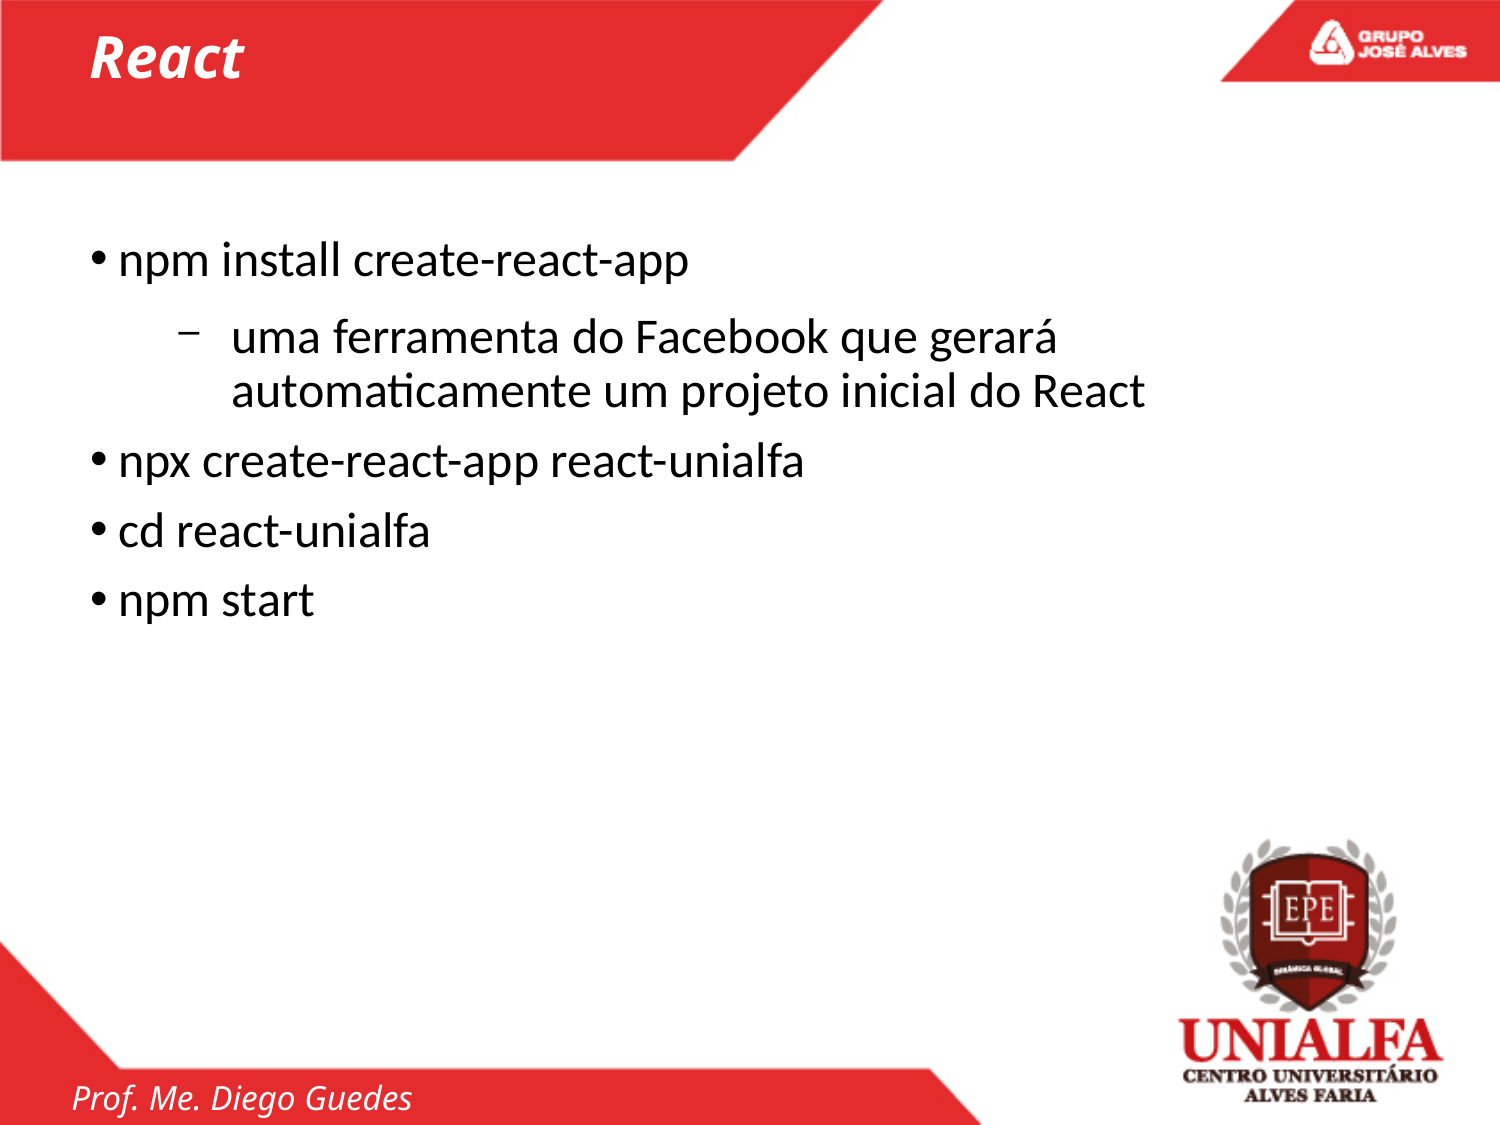

React
# npm install create-react-app
uma ferramenta do Facebook que gerará automaticamente um projeto inicial do React
npx create-react-app react-unialfa
cd react-unialfa
npm start
Prof. Me. Diego Guedes